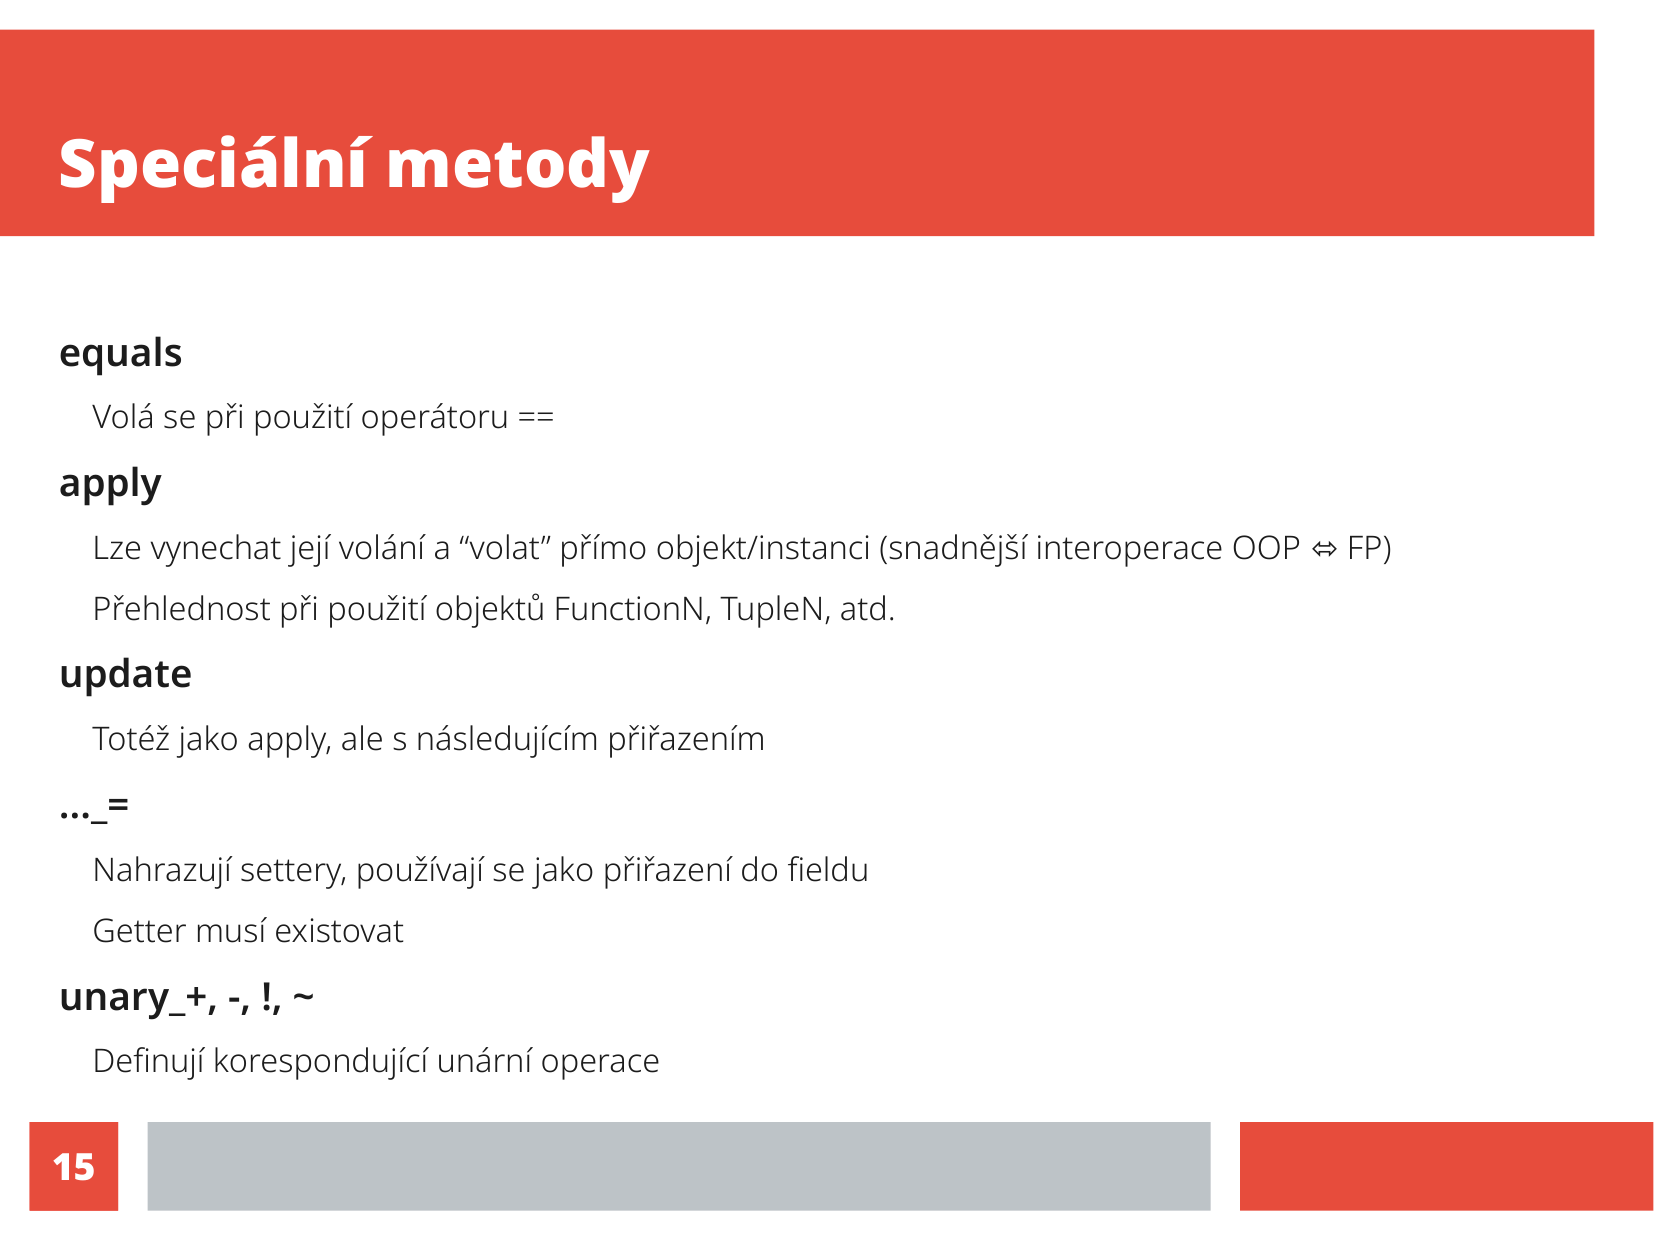

# Speciální metody
equals
Volá se při použití operátoru ==
apply
Lze vynechat její volání a “volat” přímo objekt/instanci (snadnější interoperace OOP ⬄ FP)
Přehlednost při použití objektů FunctionN, TupleN, atd.
update
Totéž jako apply, ale s následujícím přiřazením
..._=
Nahrazují settery, používají se jako přiřazení do fieldu
Getter musí existovat
unary_+, -, !, ~
Definují korespondující unární operace
15